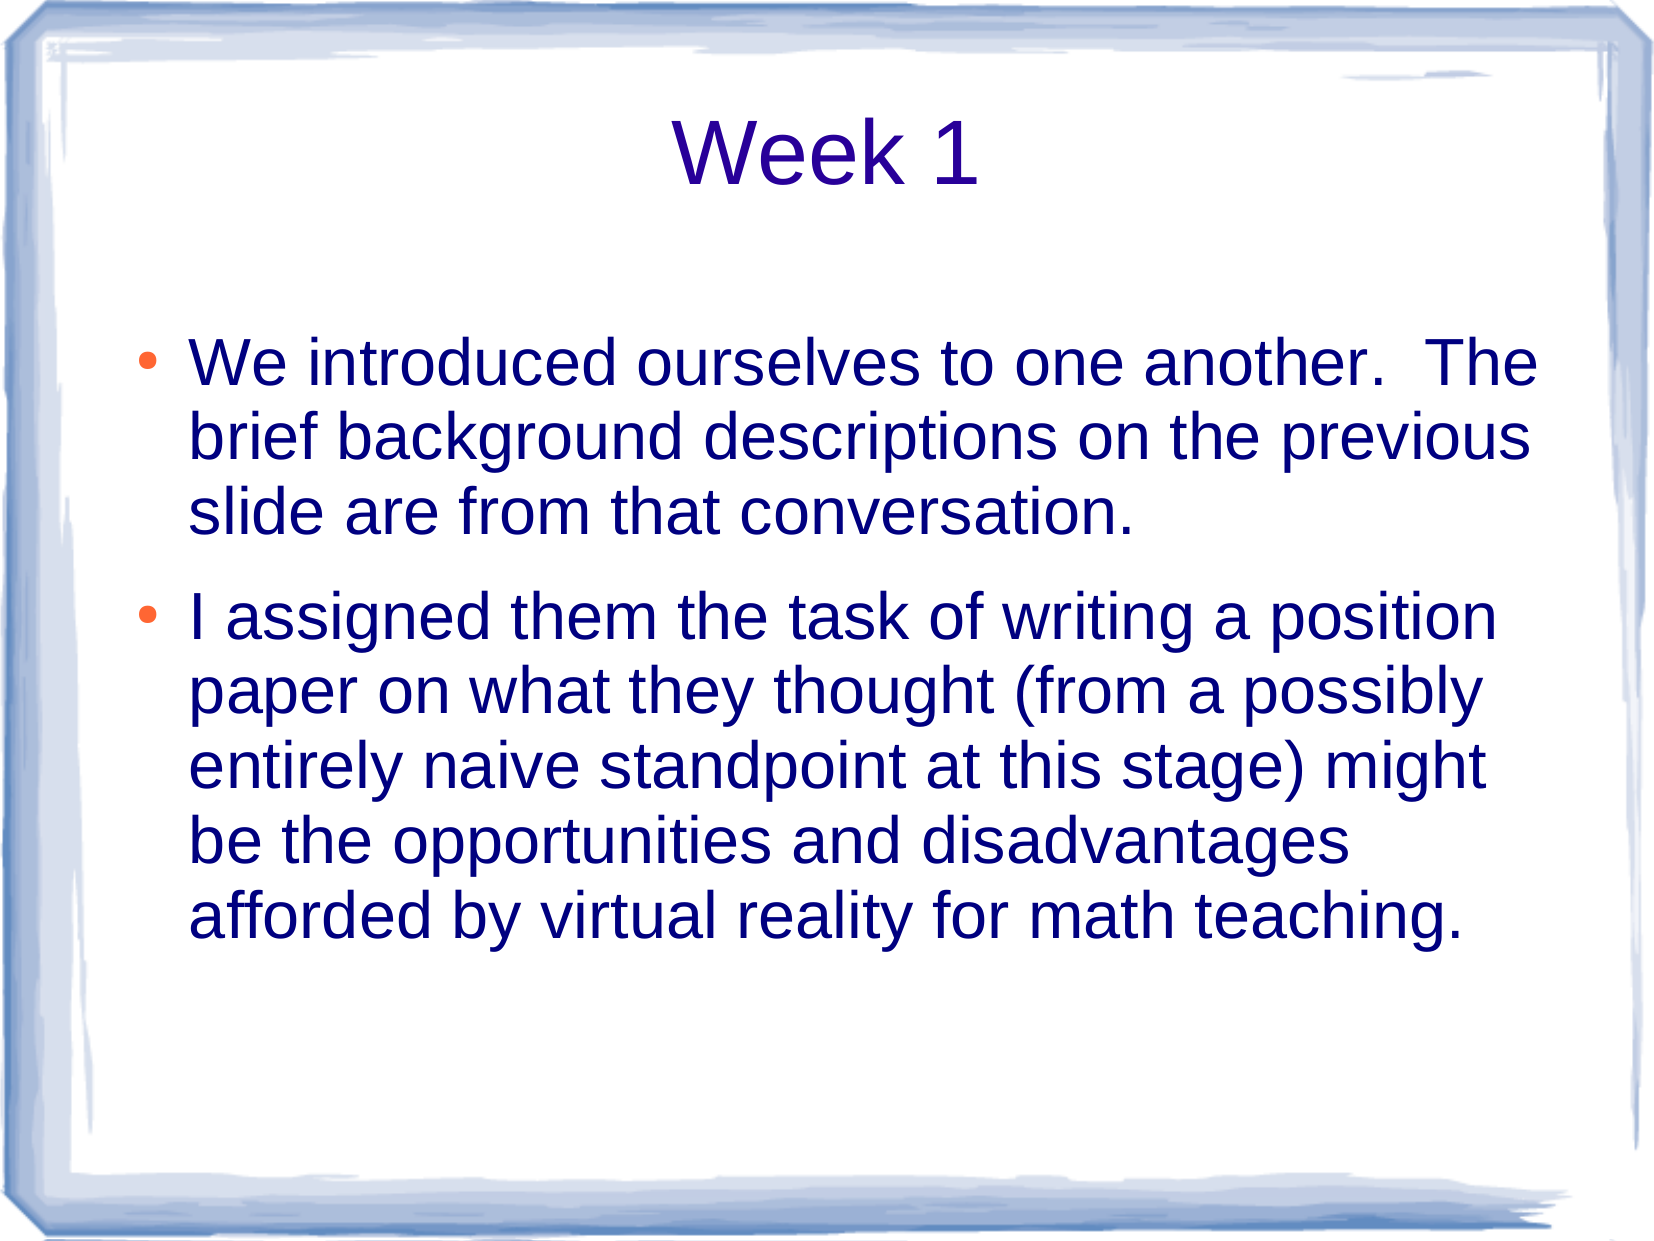

# Week 1
We introduced ourselves to one another. The brief background descriptions on the previous slide are from that conversation.
I assigned them the task of writing a position paper on what they thought (from a possibly entirely naive standpoint at this stage) might be the opportunities and disadvantages afforded by virtual reality for math teaching.